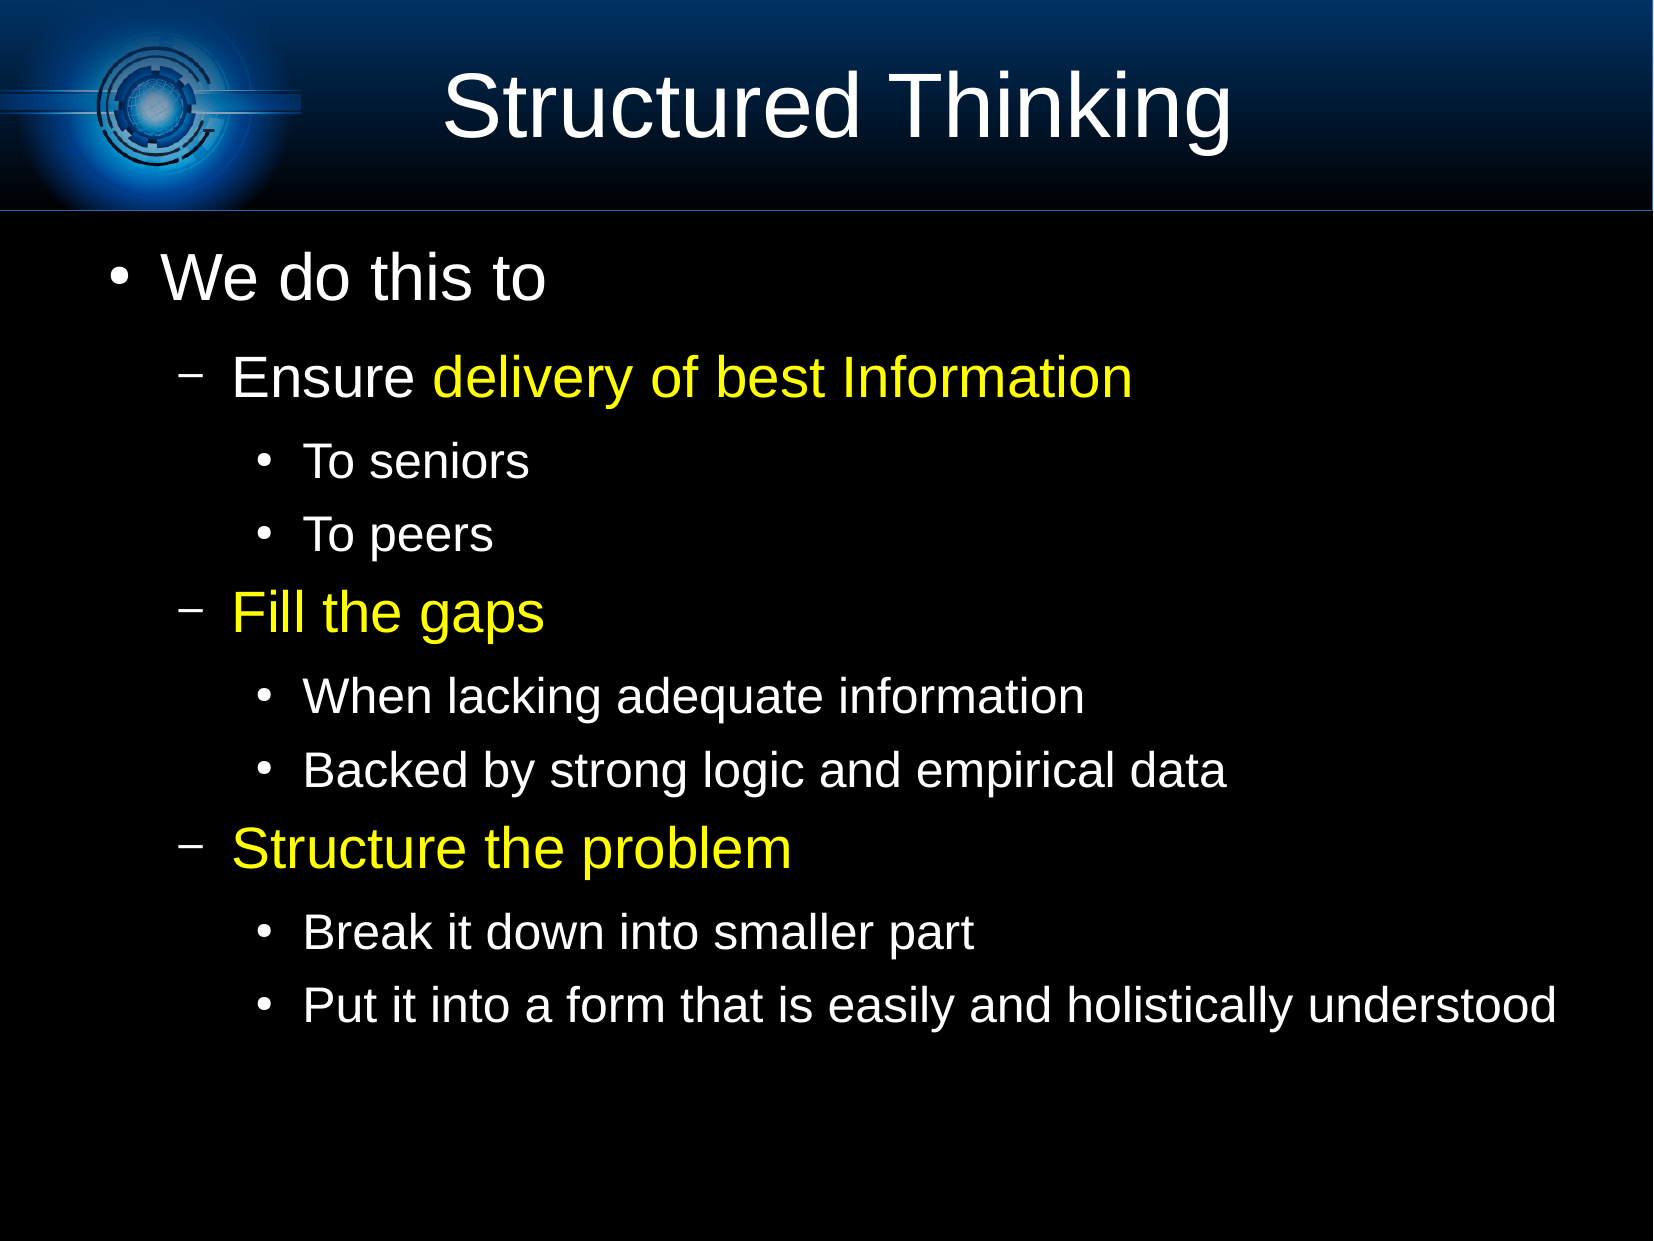

# Structured Thinking
We do this to
Ensure delivery of best Information
To seniors
To peers
Fill the gaps
When lacking adequate information
Backed by strong logic and empirical data
Structure the problem
Break it down into smaller part
Put it into a form that is easily and holistically understood